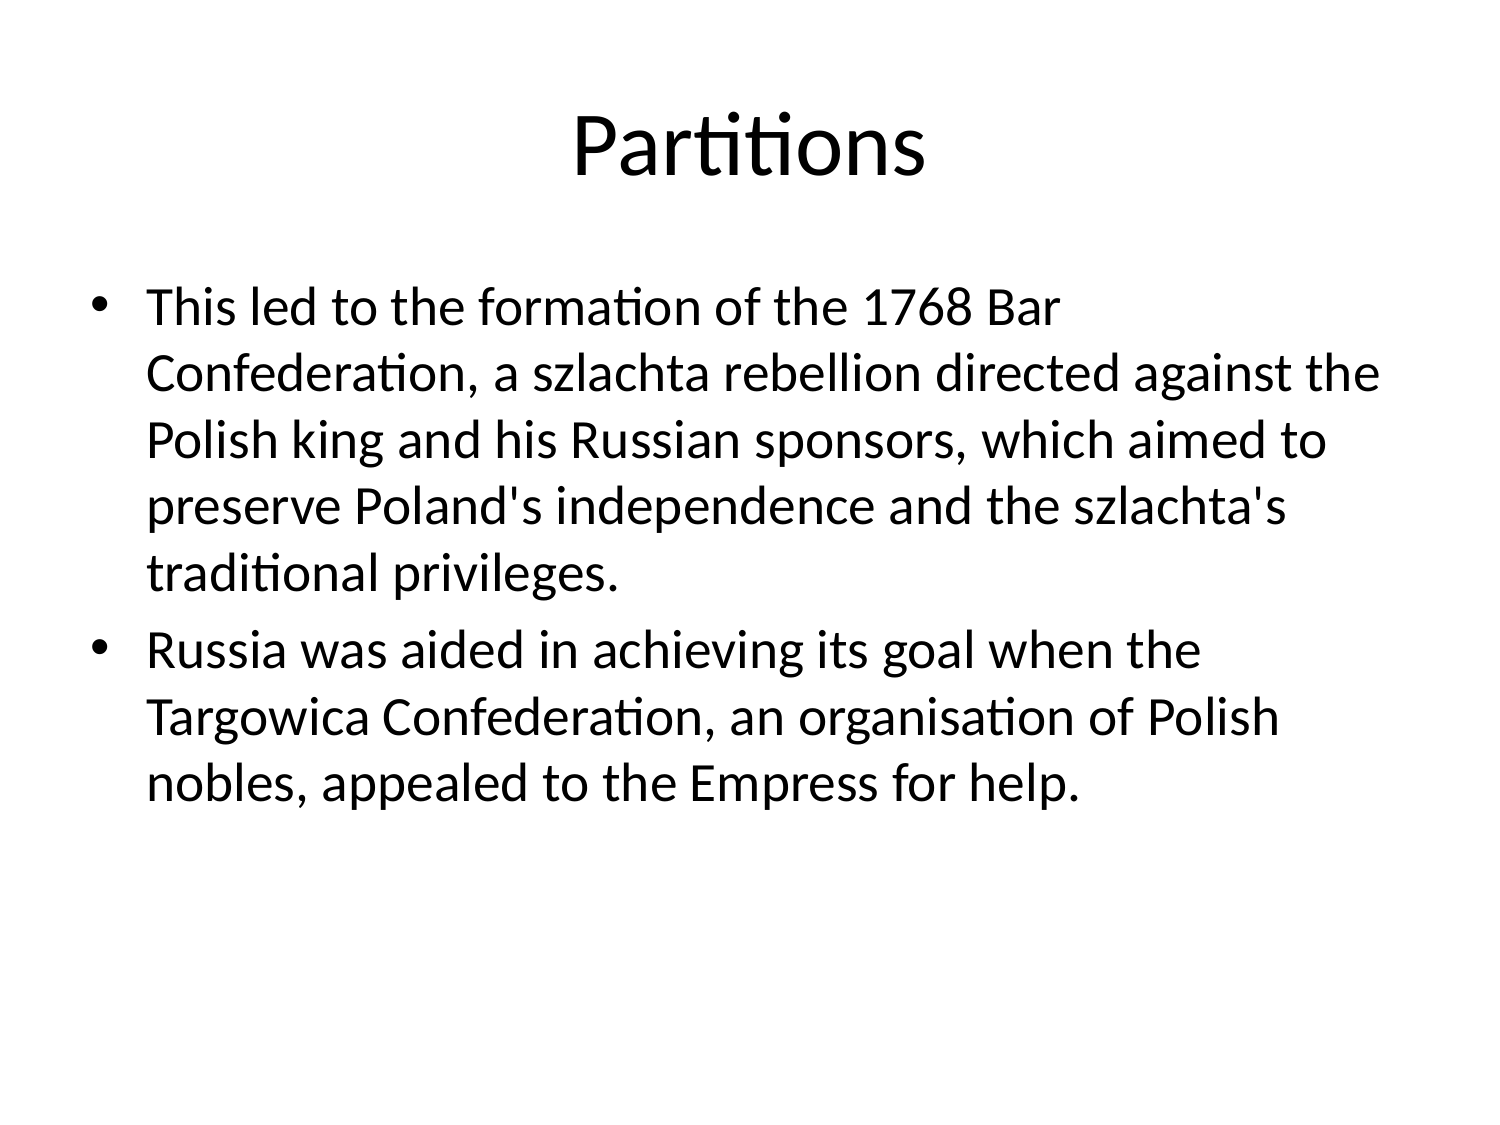

# Partitions
This led to the formation of the 1768 Bar Confederation, a szlachta rebellion directed against the Polish king and his Russian sponsors, which aimed to preserve Poland's independence and the szlachta's traditional privileges.
Russia was aided in achieving its goal when the Targowica Confederation, an organisation of Polish nobles, appealed to the Empress for help.